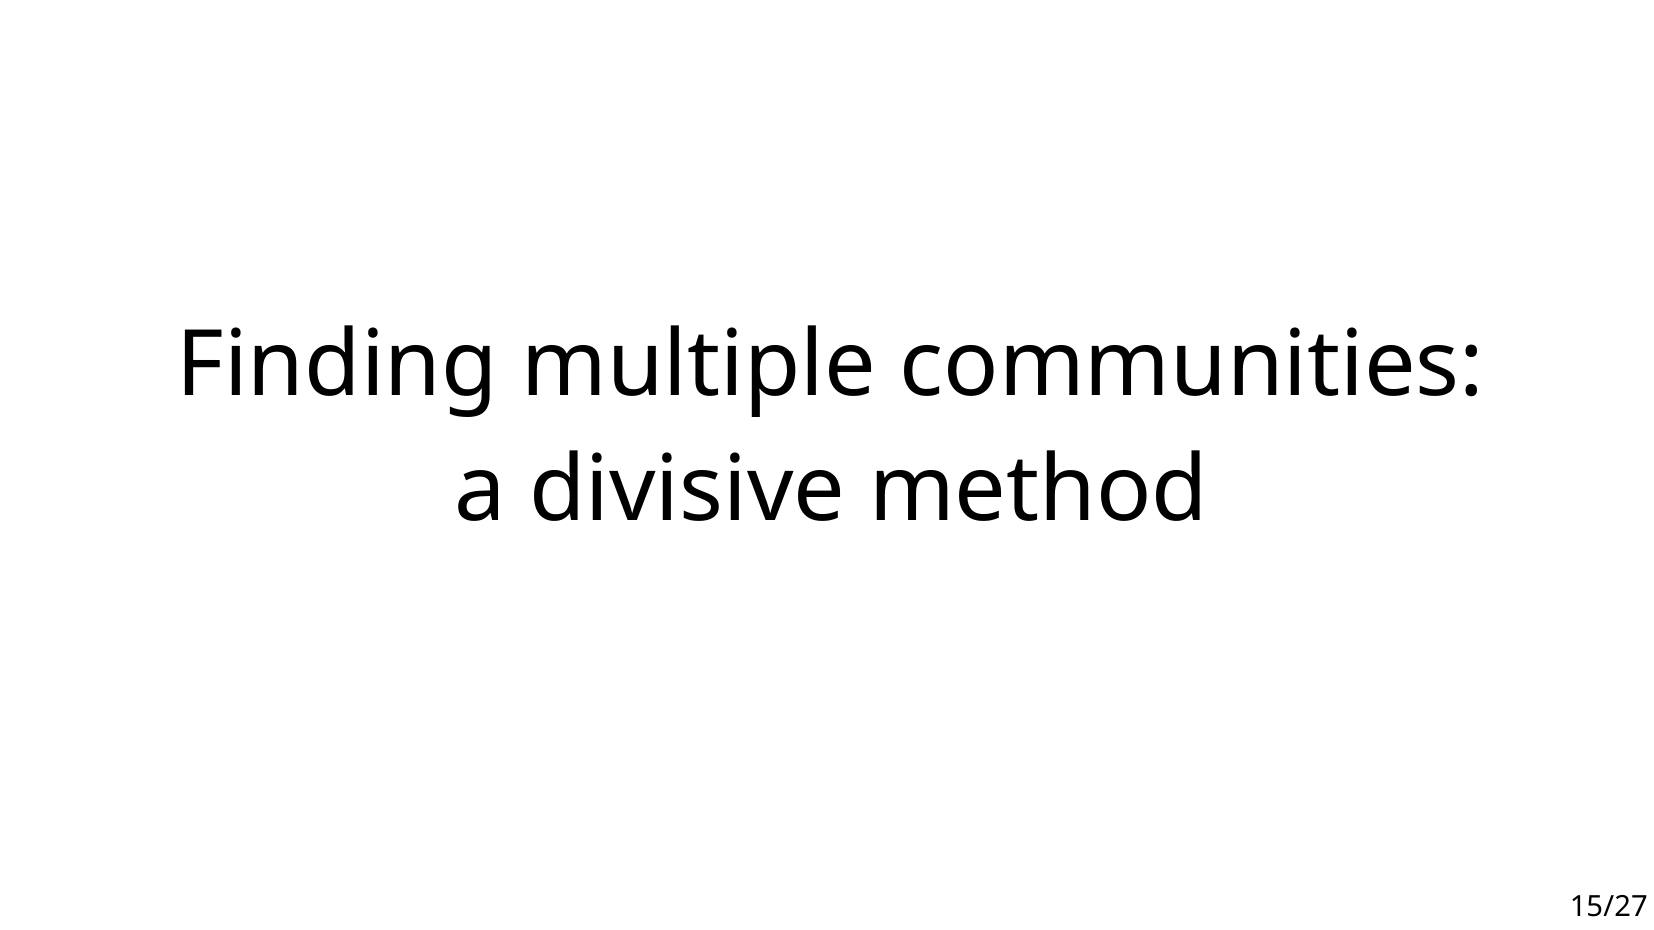

# Finding multiple communities: a divisive method
15